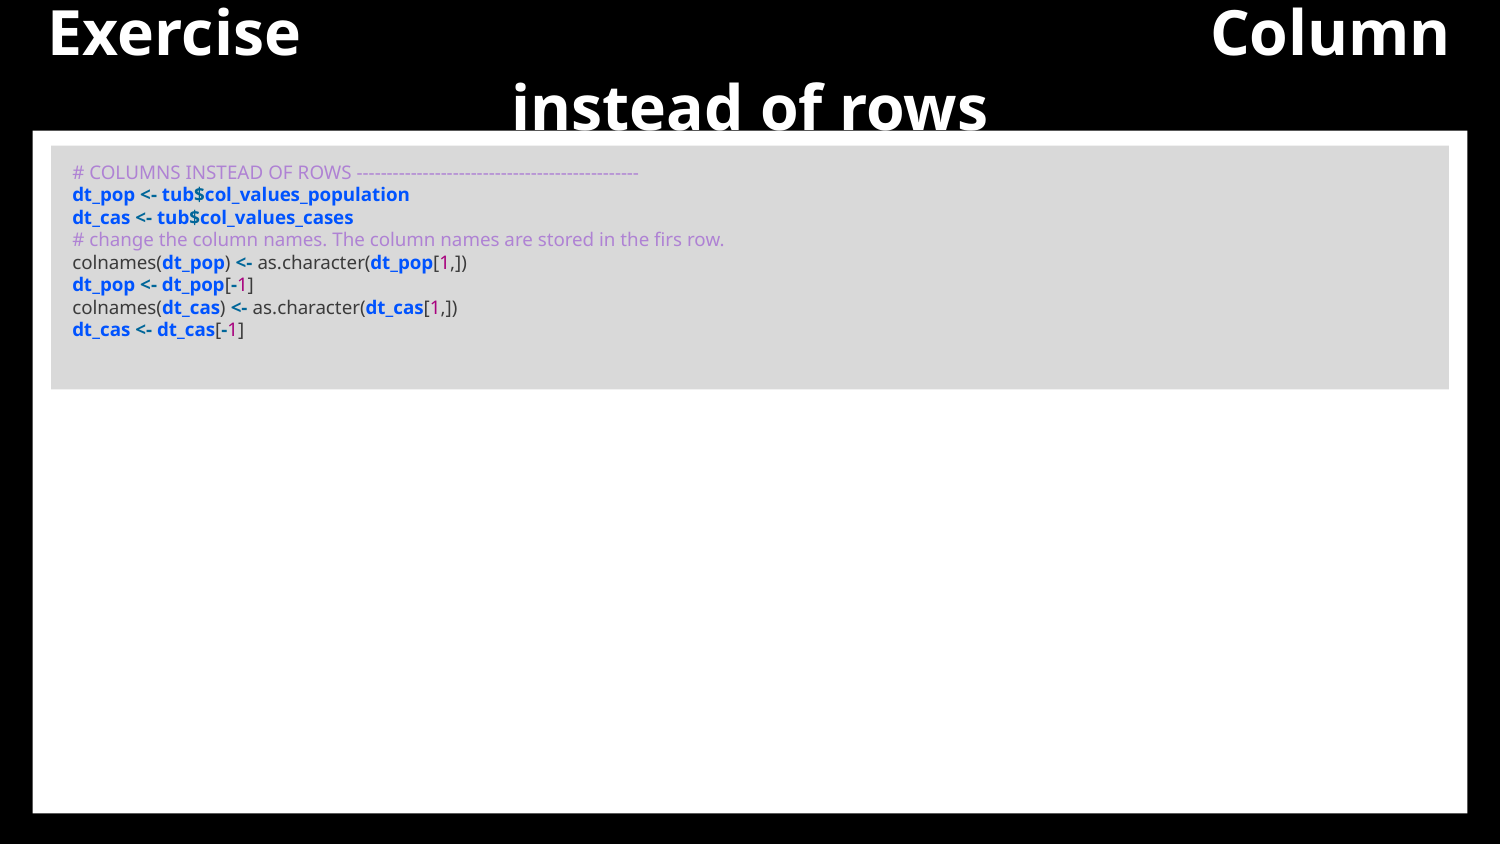

Exercise Column instead of rows
# COLUMNS INSTEAD OF ROWS ----------------------------------------------- dt_pop <- tub$col_values_population dt_cas <- tub$col_values_cases # change the column names. The column names are stored in the firs row. colnames(dt_pop) <- as.character(dt_pop[1,]) dt_pop <- dt_pop[-1] colnames(dt_cas) <- as.character(dt_cas[1,]) dt_cas <- dt_cas[-1]